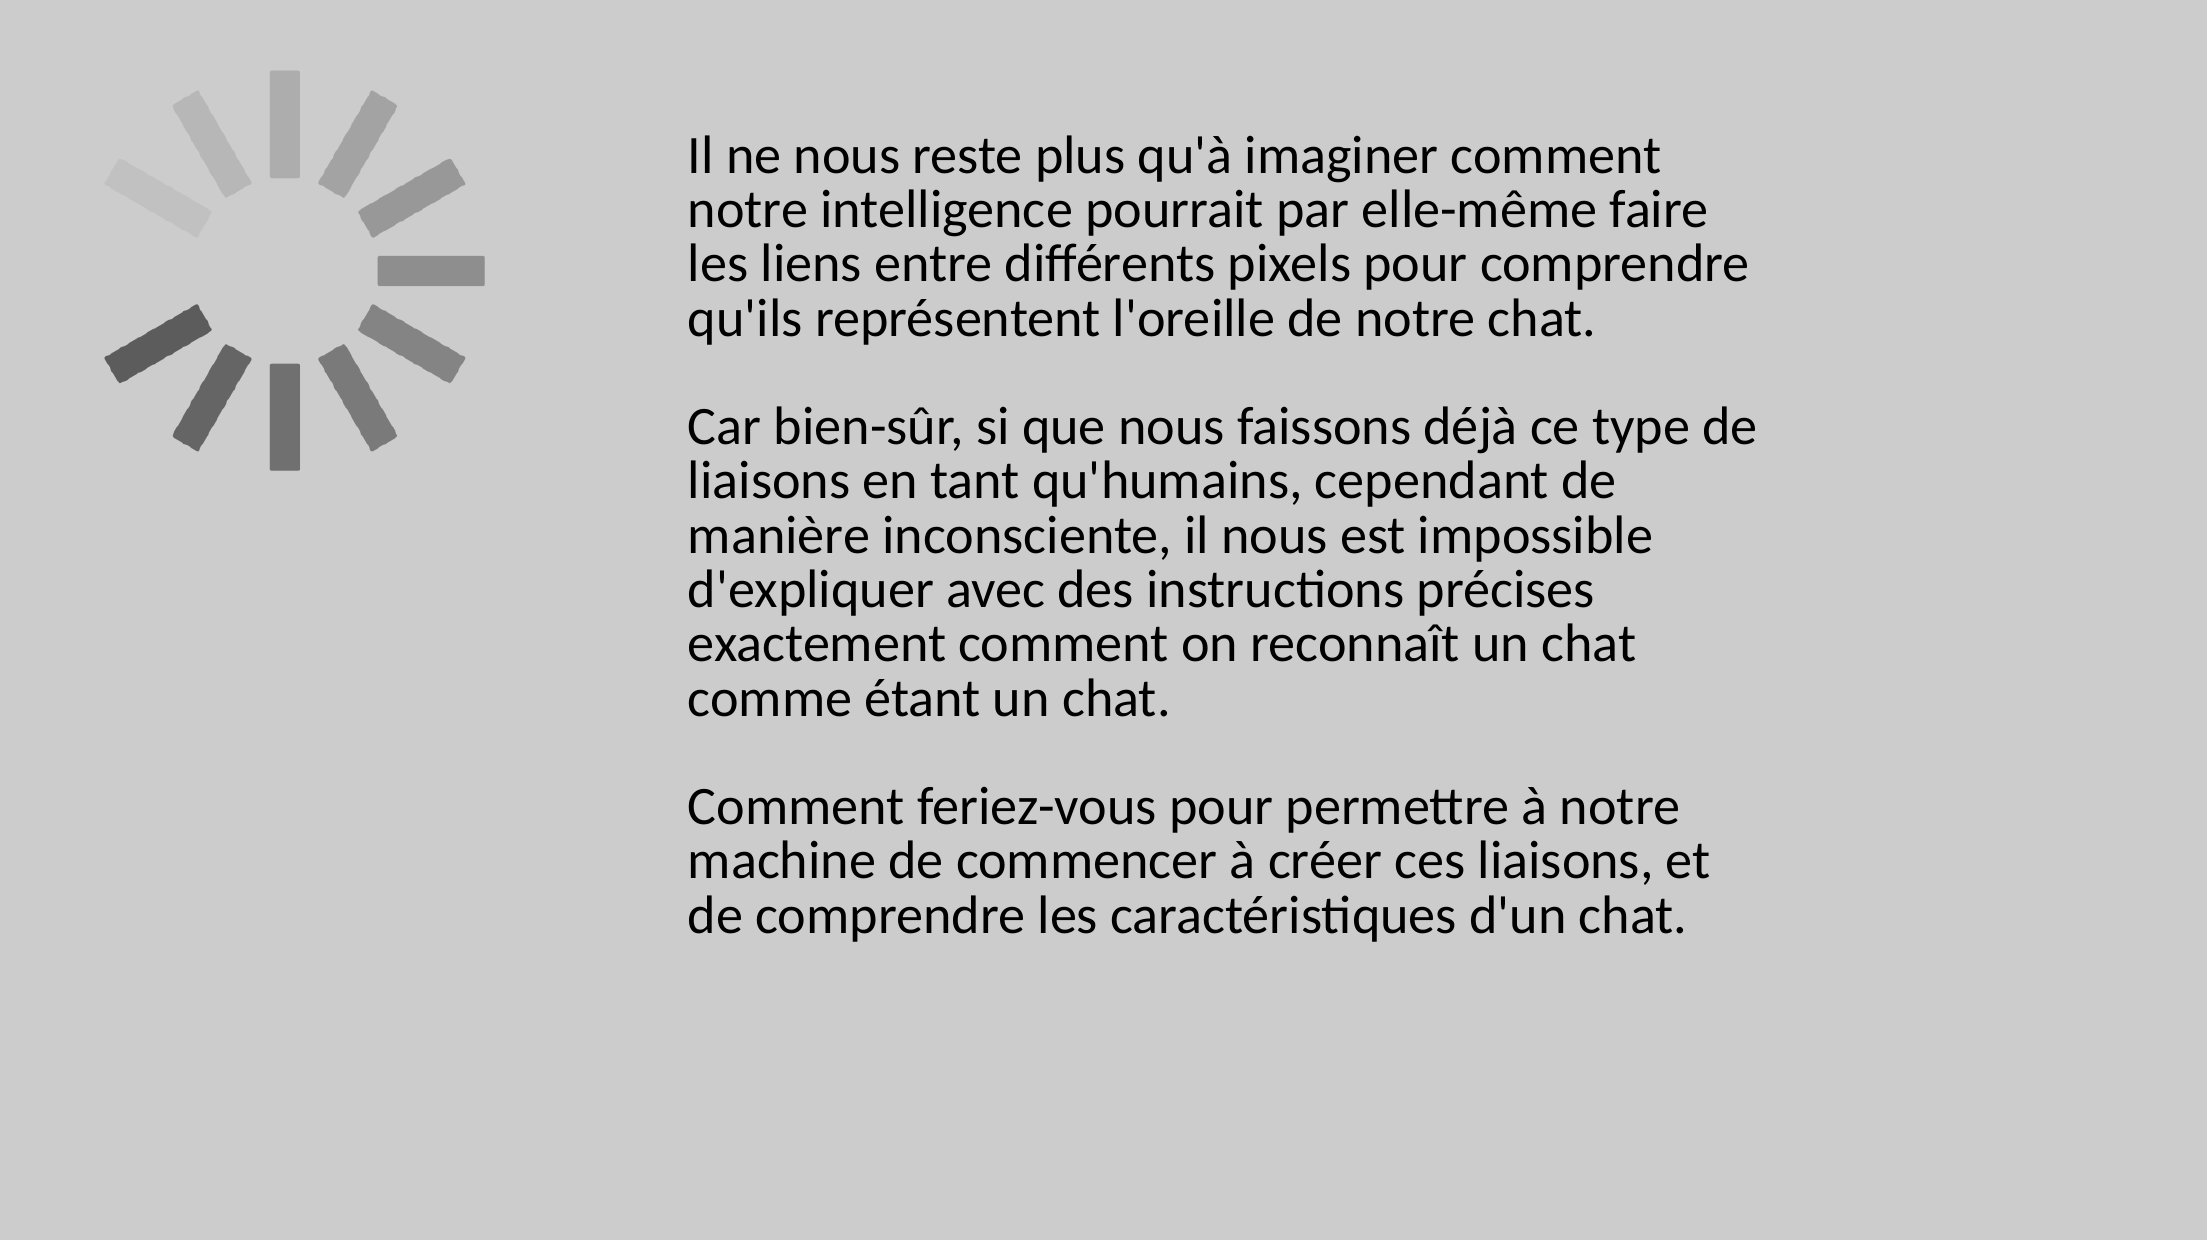

Il ne nous reste plus qu'à imaginer comment notre intelligence pourrait par elle-même faire les liens entre différents pixels pour comprendre qu'ils représentent l'oreille de notre chat.
Car bien-sûr, si que nous faissons déjà ce type de liaisons en tant qu'humains, cependant de manière inconsciente, il nous est impossible d'expliquer avec des instructions précises exactement comment on reconnaît un chat comme étant un chat.
Comment feriez-vous pour permettre à notre machine de commencer à créer ces liaisons, et de comprendre les caractéristiques d'un chat.